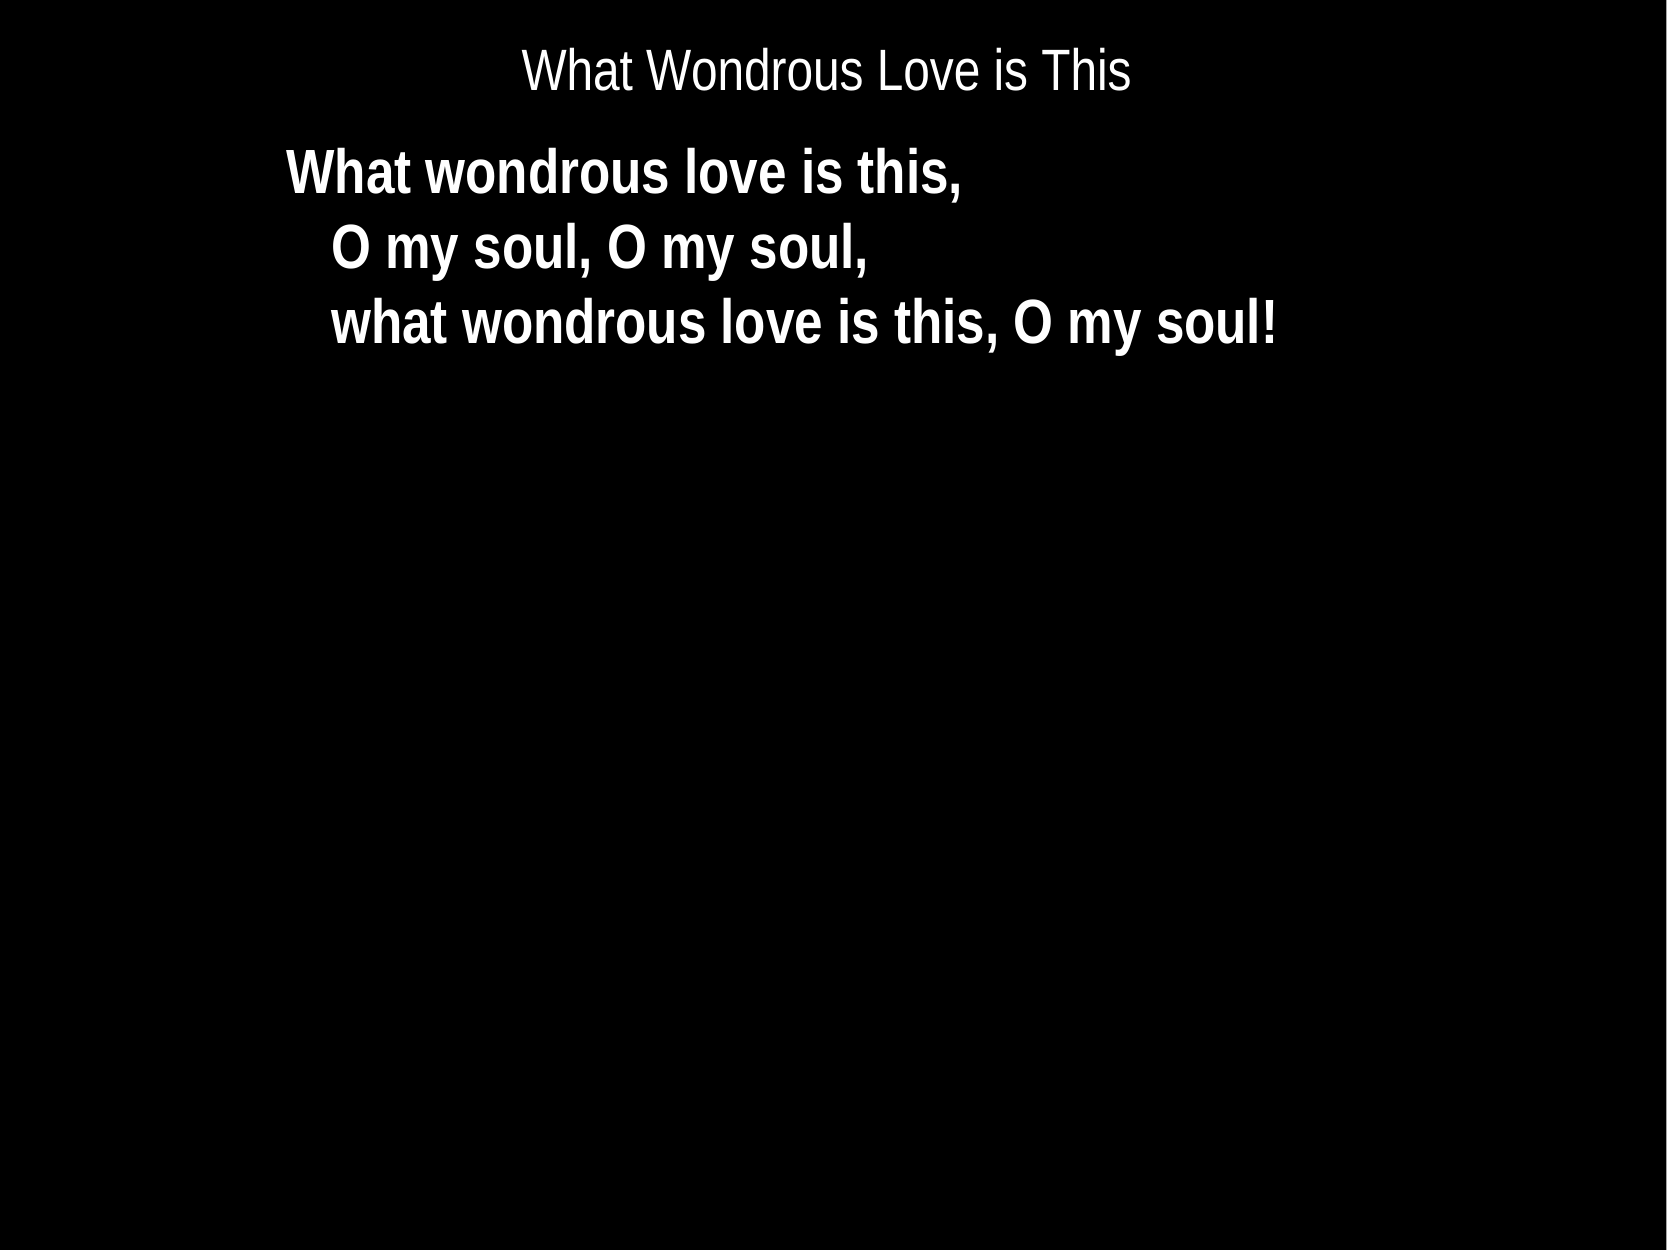

# What Wondrous Love is This
What wondrous love is this,
O my soul, O my soul,
what wondrous love is this, O my soul!